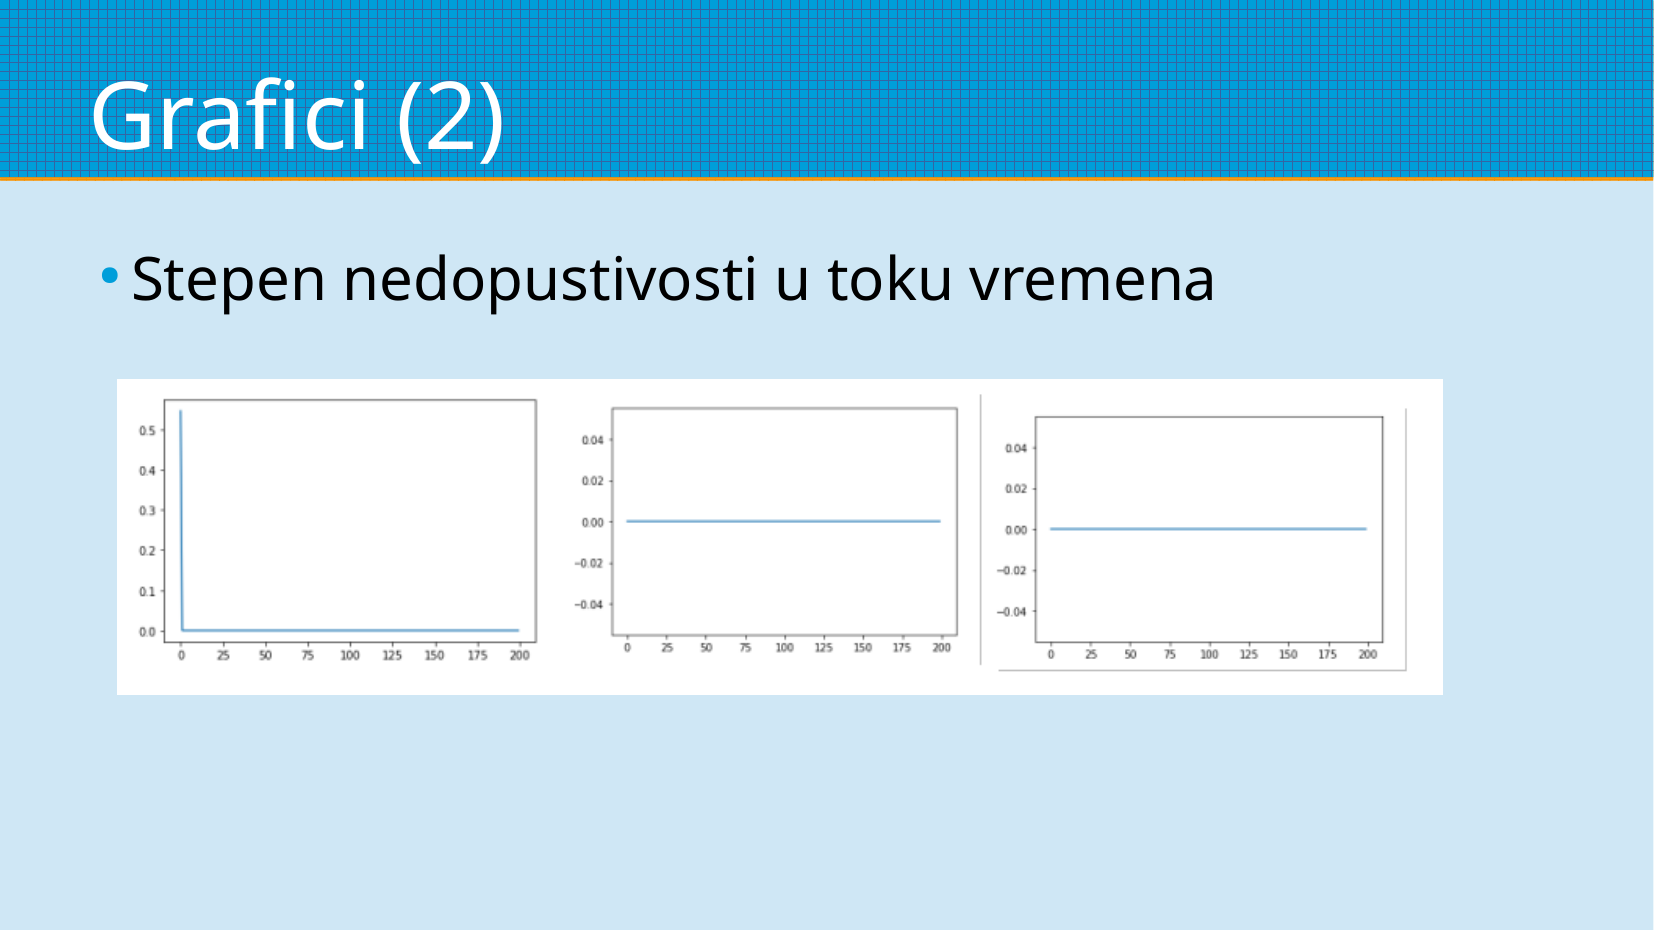

# Grafici (2)
Stepen nedopustivosti u toku vremena